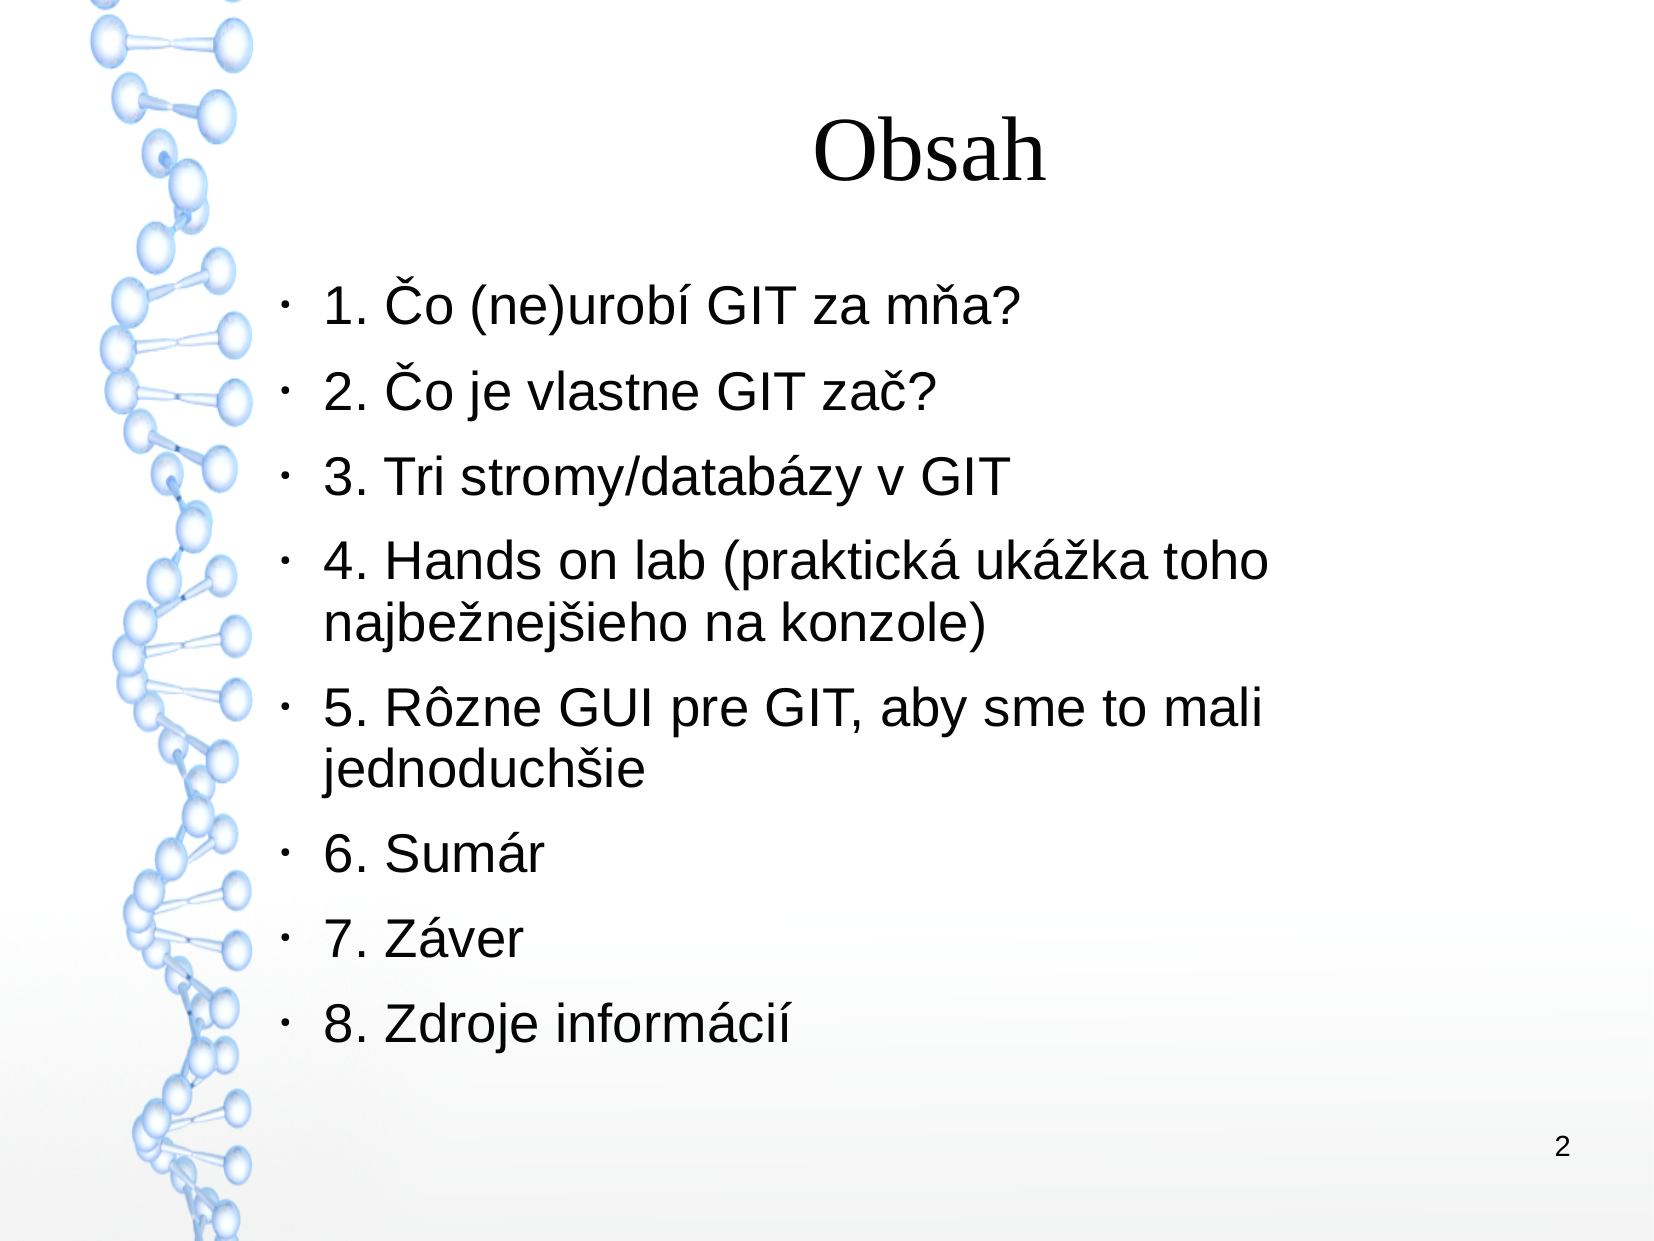

# Obsah
1. Čo (ne)urobí GIT za mňa?
2. Čo je vlastne GIT zač?
3. Tri stromy/databázy v GIT
4. Hands on lab (praktická ukážka toho najbežnejšieho na konzole)
5. Rôzne GUI pre GIT, aby sme to mali jednoduchšie
6. Sumár
7. Záver
8. Zdroje informácií
2